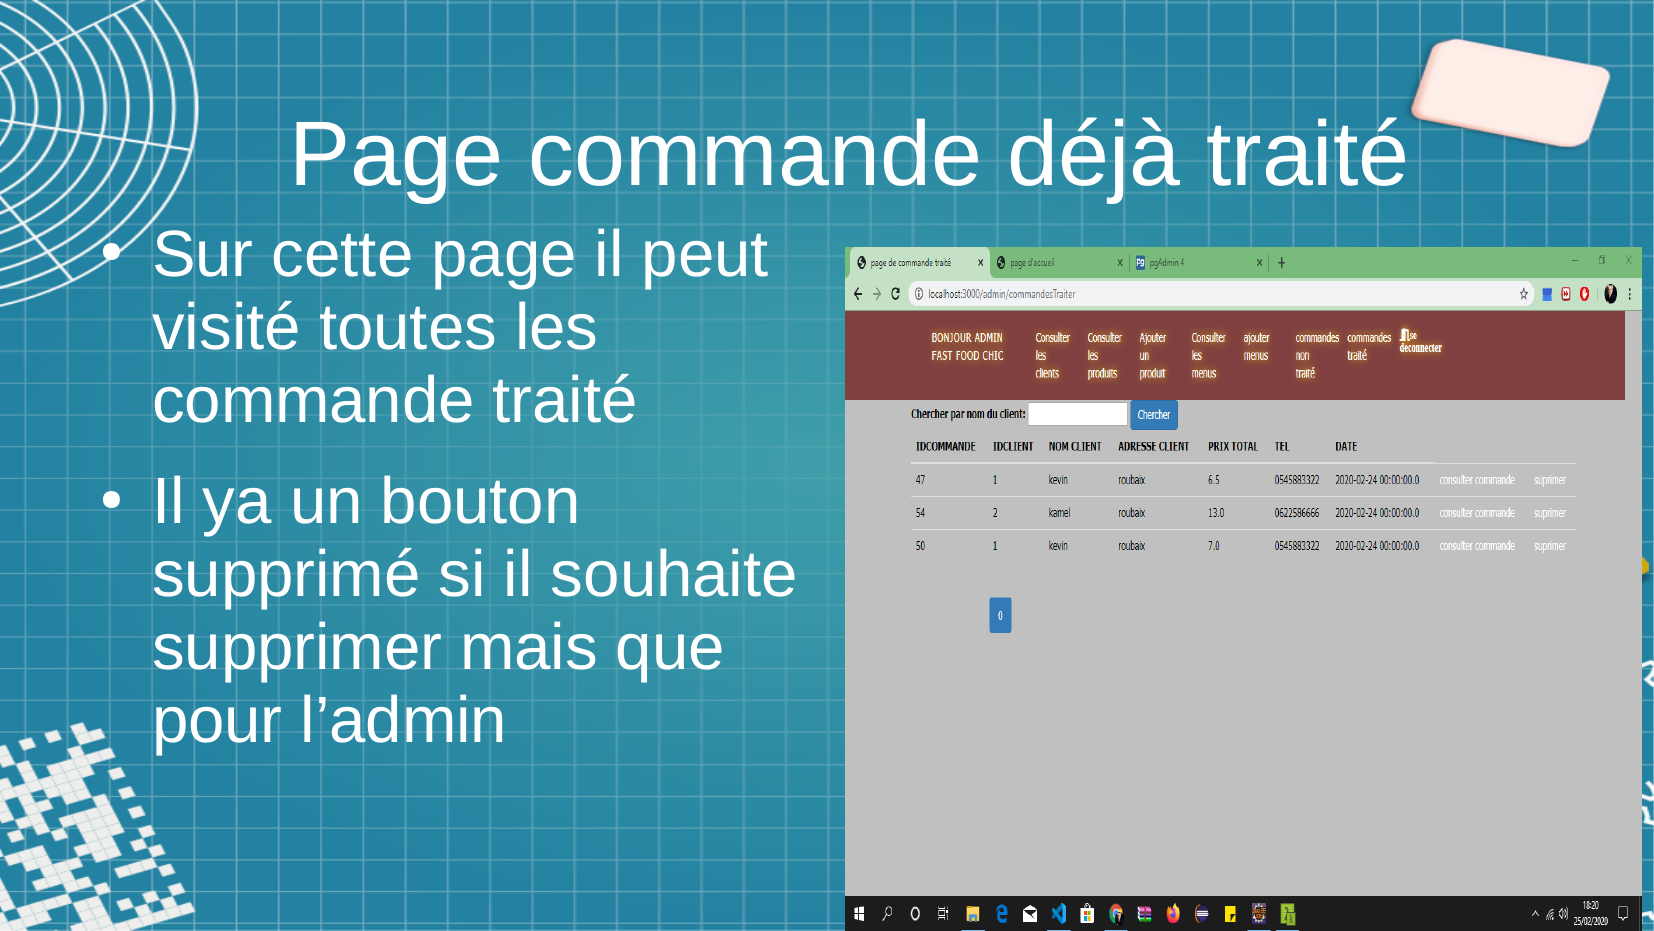

# Page commande déjà traité
Sur cette page il peut visité toutes les commande traité
Il ya un bouton supprimé si il souhaite supprimer mais que pour l’admin